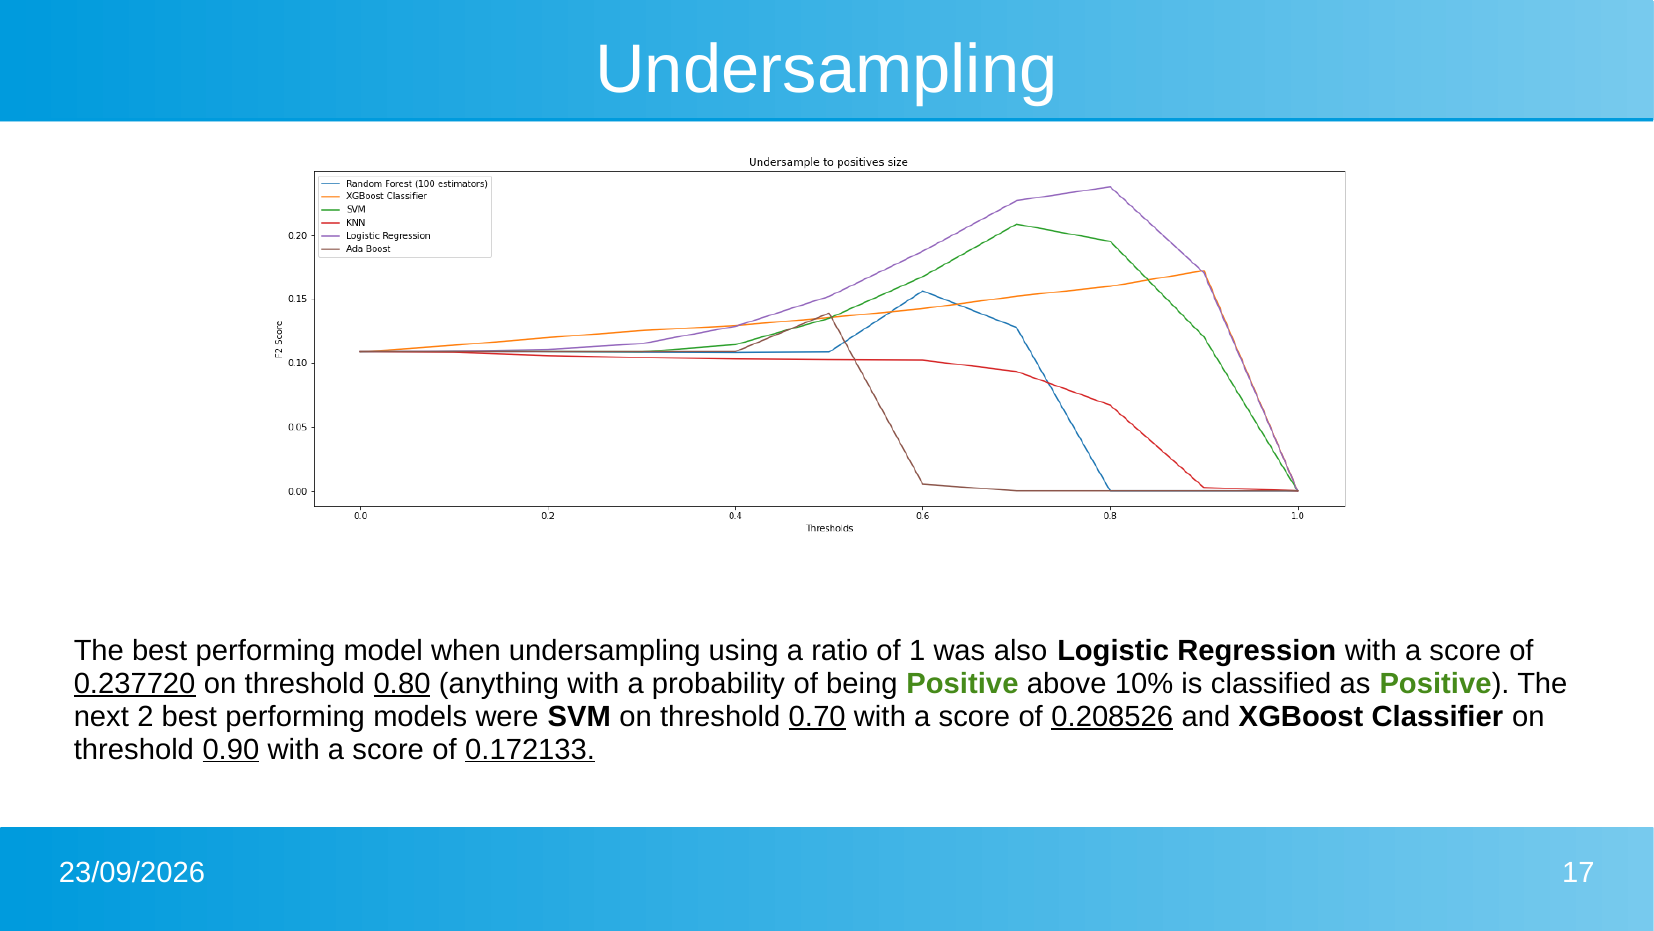

# Undersampling
The best performing model when undersampling using a ratio of 1 was also Logistic Regression with a score of 0.237720 on threshold 0.80 (anything with a probability of being Positive above 10% is classified as Positive). The next 2 best performing models were SVM on threshold 0.70 with a score of 0.208526 and XGBoost Classifier on threshold 0.90 with a score of 0.172133.
17